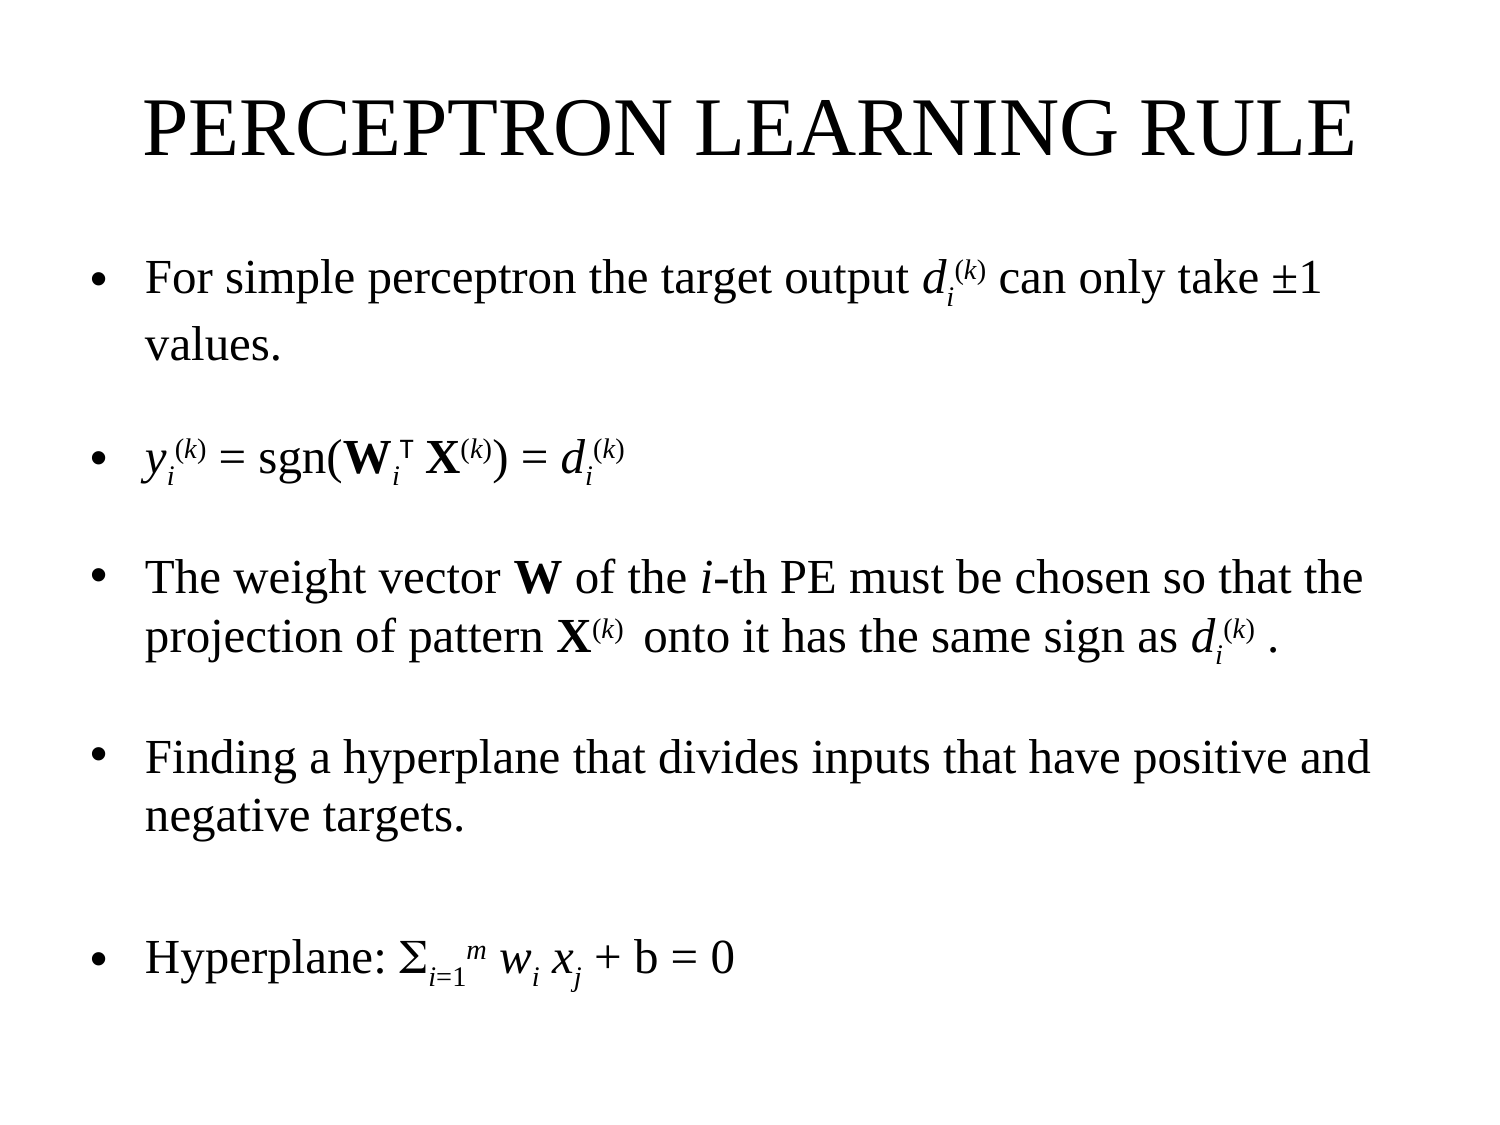

# PERCEPTRON LEARNING RULE
For simple perceptron the target output di(k) can only take ±1 values.
yi(k) = sgn(WiT X(k)) = di(k)
The weight vector W of the i-th PE must be chosen so that the projection of pattern X(k) onto it has the same sign as di(k) .
Finding a hyperplane that divides inputs that have positive and negative targets.
Hyperplane: i=1m wi xj + b = 0